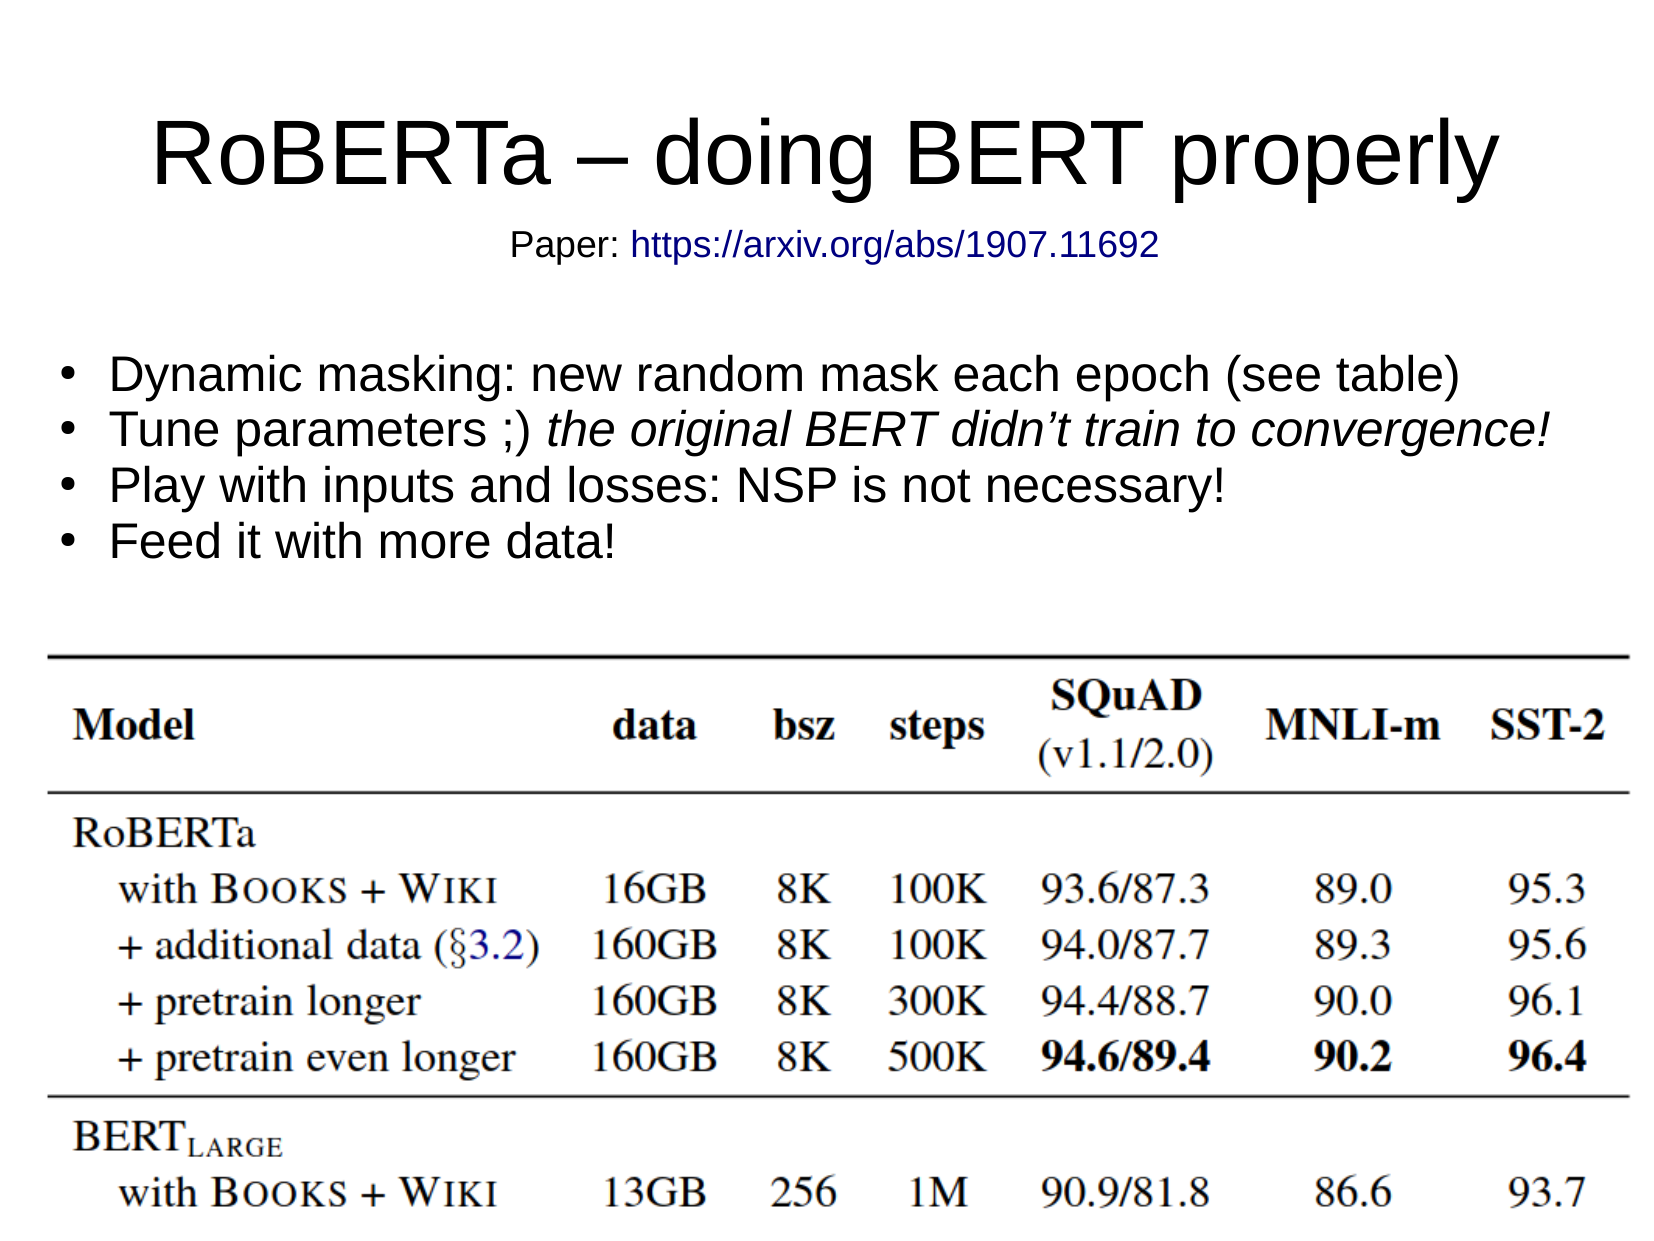

# RoBERTa – doing BERT properly
Paper: https://arxiv.org/abs/1907.11692
 Dynamic masking: new random mask each epoch (see table)
 Tune parameters ;) the original BERT didn’t train to convergence!
 Play with inputs and losses: NSP is not necessary!
 Feed it with more data!